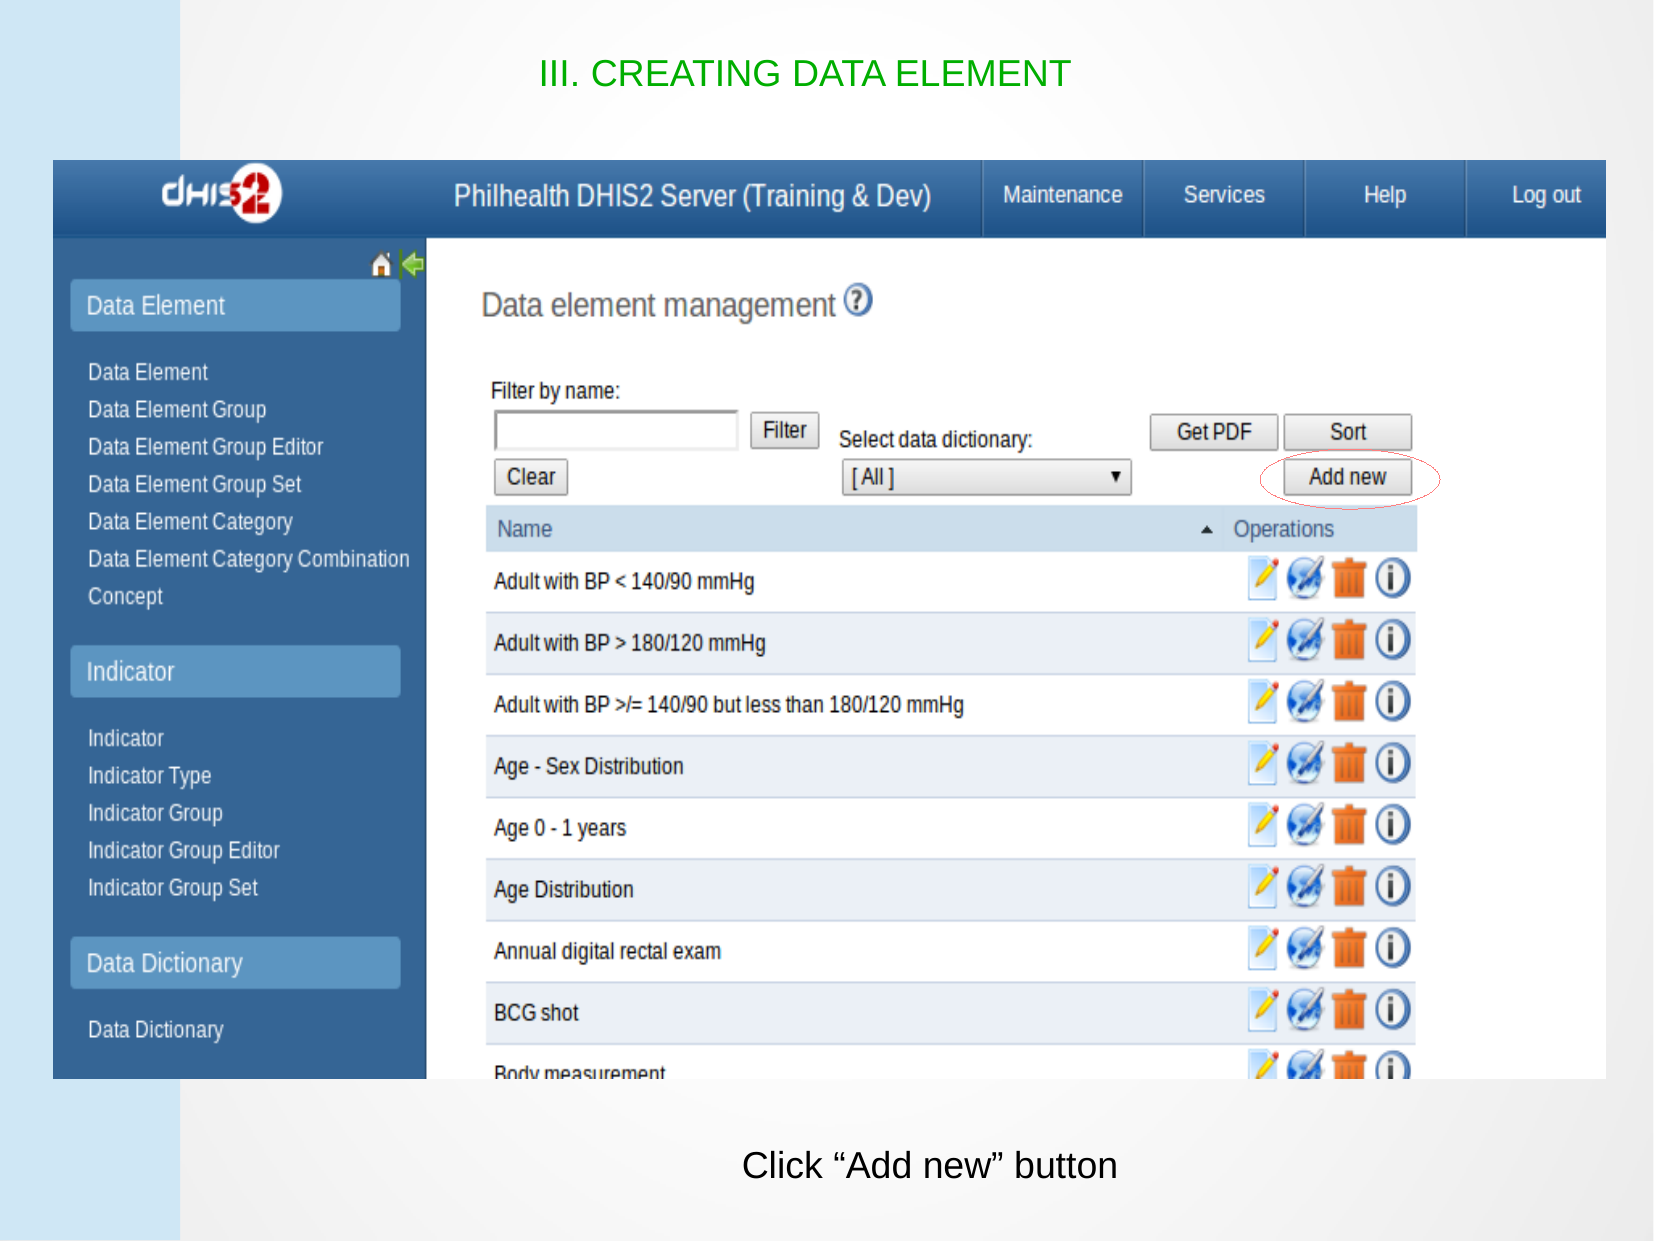

III. CREATING DATA ELEMENT
Click “Add new” button